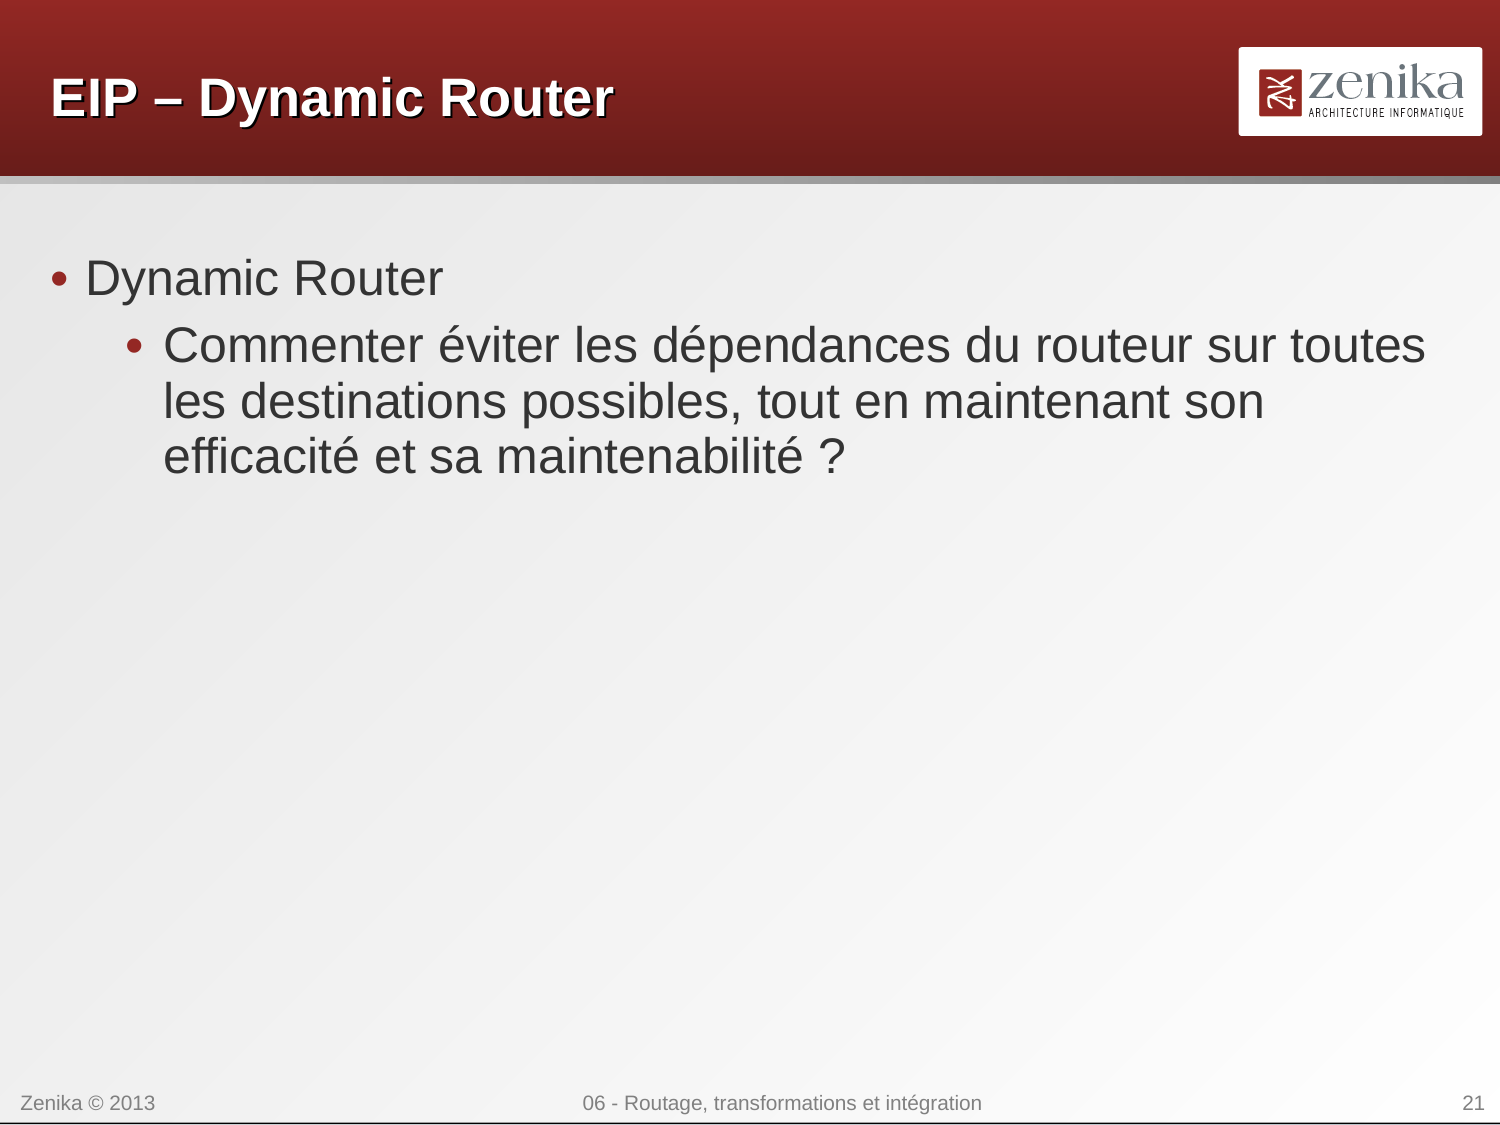

# EIP – Dynamic Router
Dynamic Router
Commenter éviter les dépendances du routeur sur toutes les destinations possibles, tout en maintenant son efficacité et sa maintenabilité ?